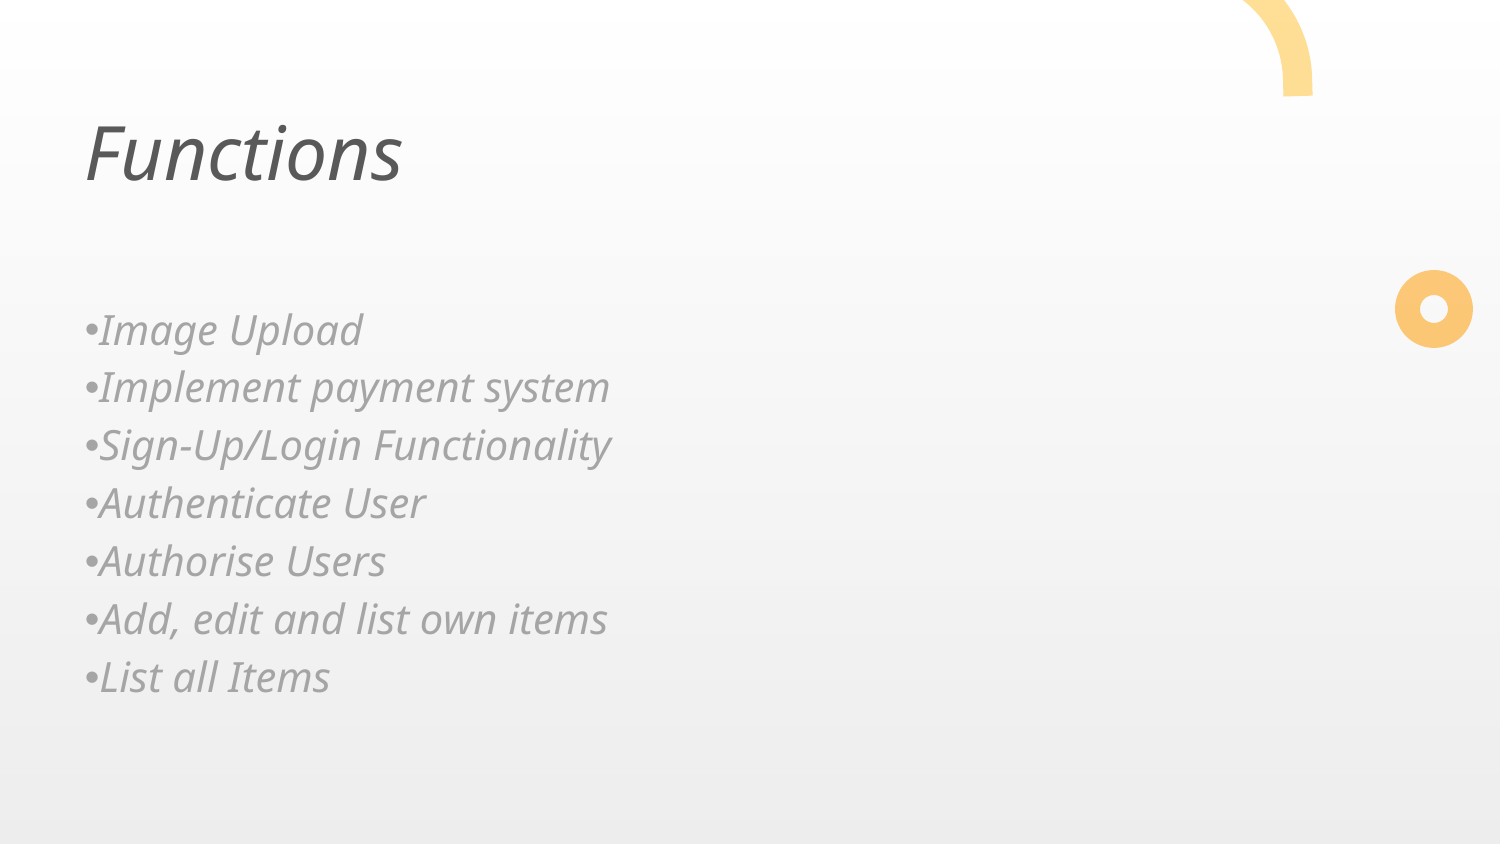

Functions
Image Upload
Implement payment system
Sign-Up/Login Functionality
Authenticate User
Authorise Users
Add, edit and list own items
List all Items